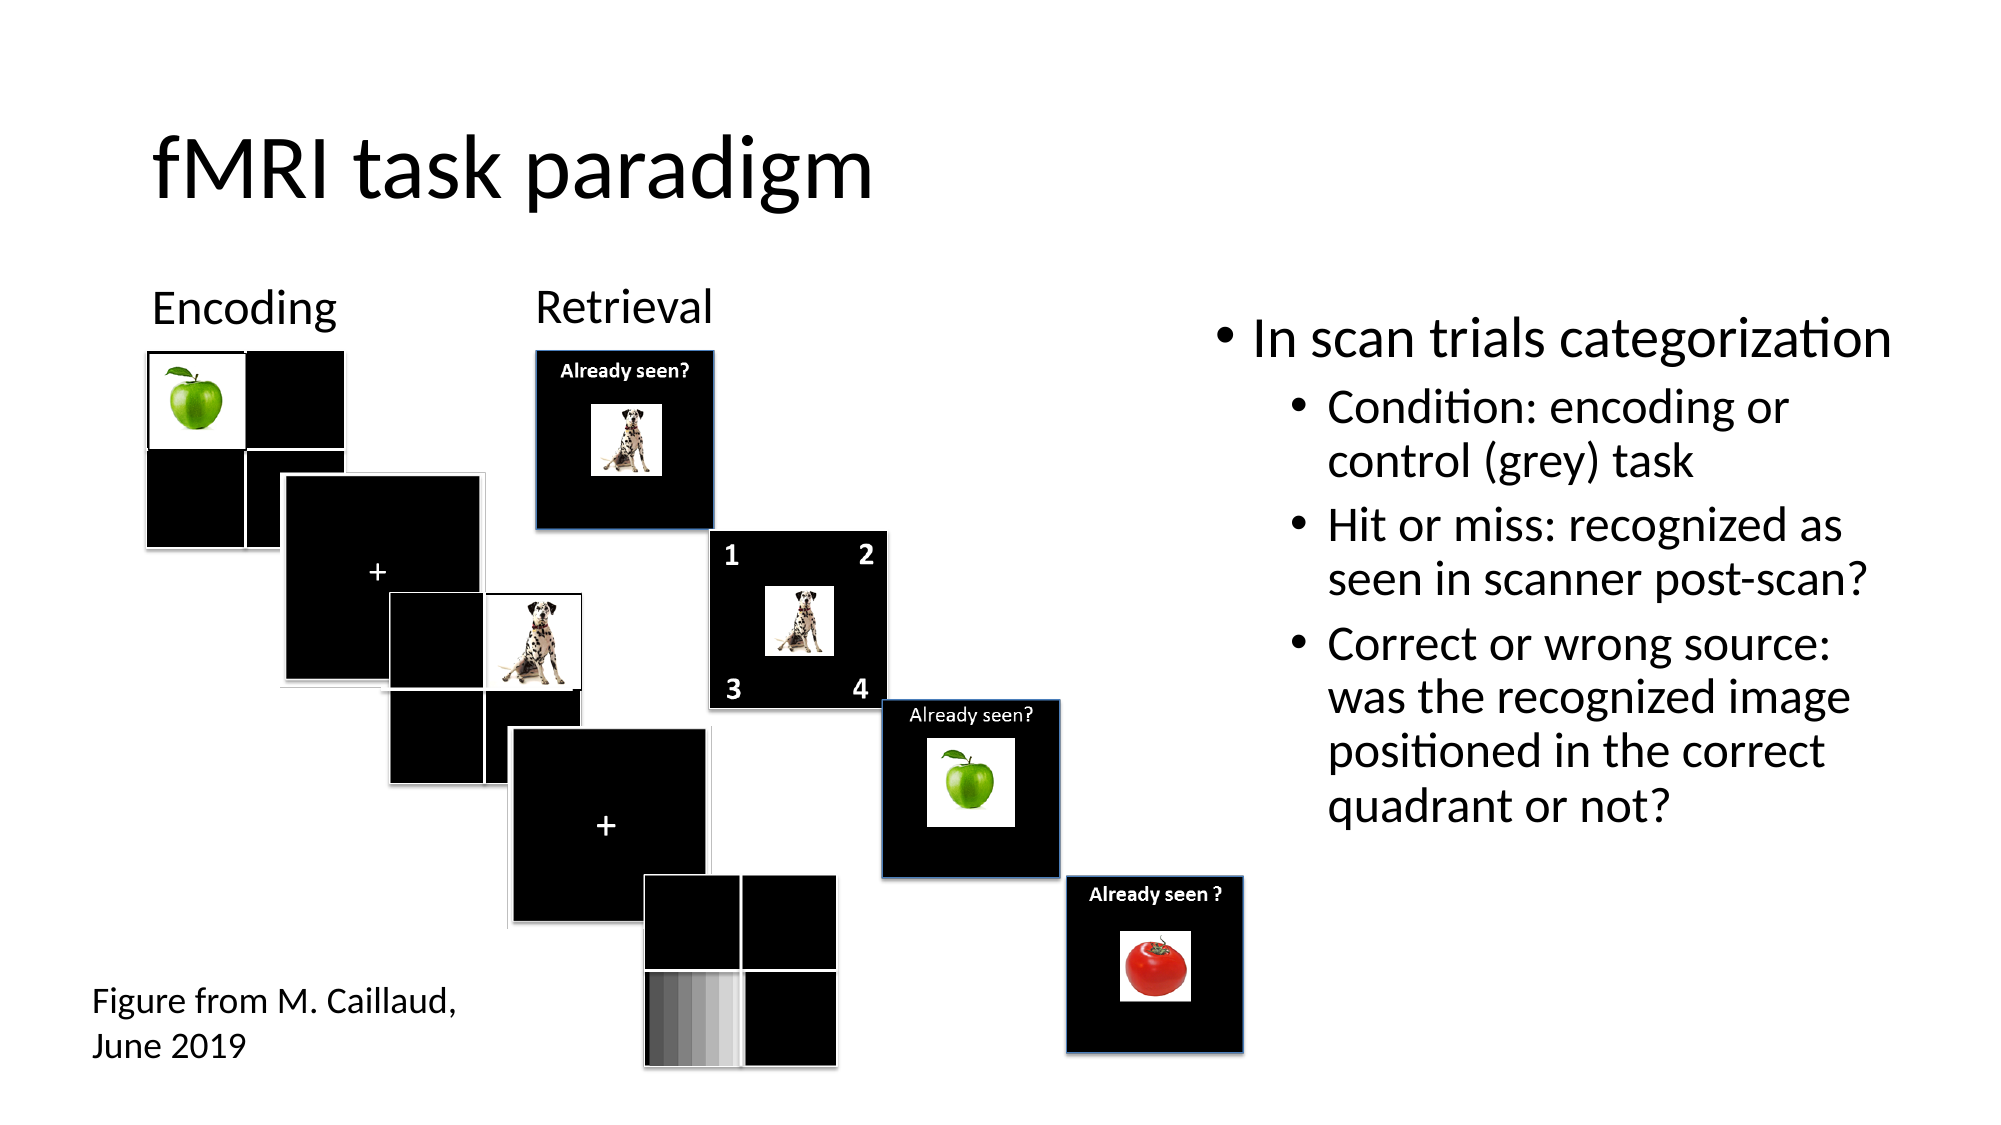

# fMRI task paradigm
Encoding
Retrieval
In scan trials categorization
Condition: encoding or control (grey) task
Hit or miss: recognized as seen in scanner post-scan?
Correct or wrong source: was the recognized image positioned in the correct quadrant or not?
Figure from M. Caillaud, June 2019